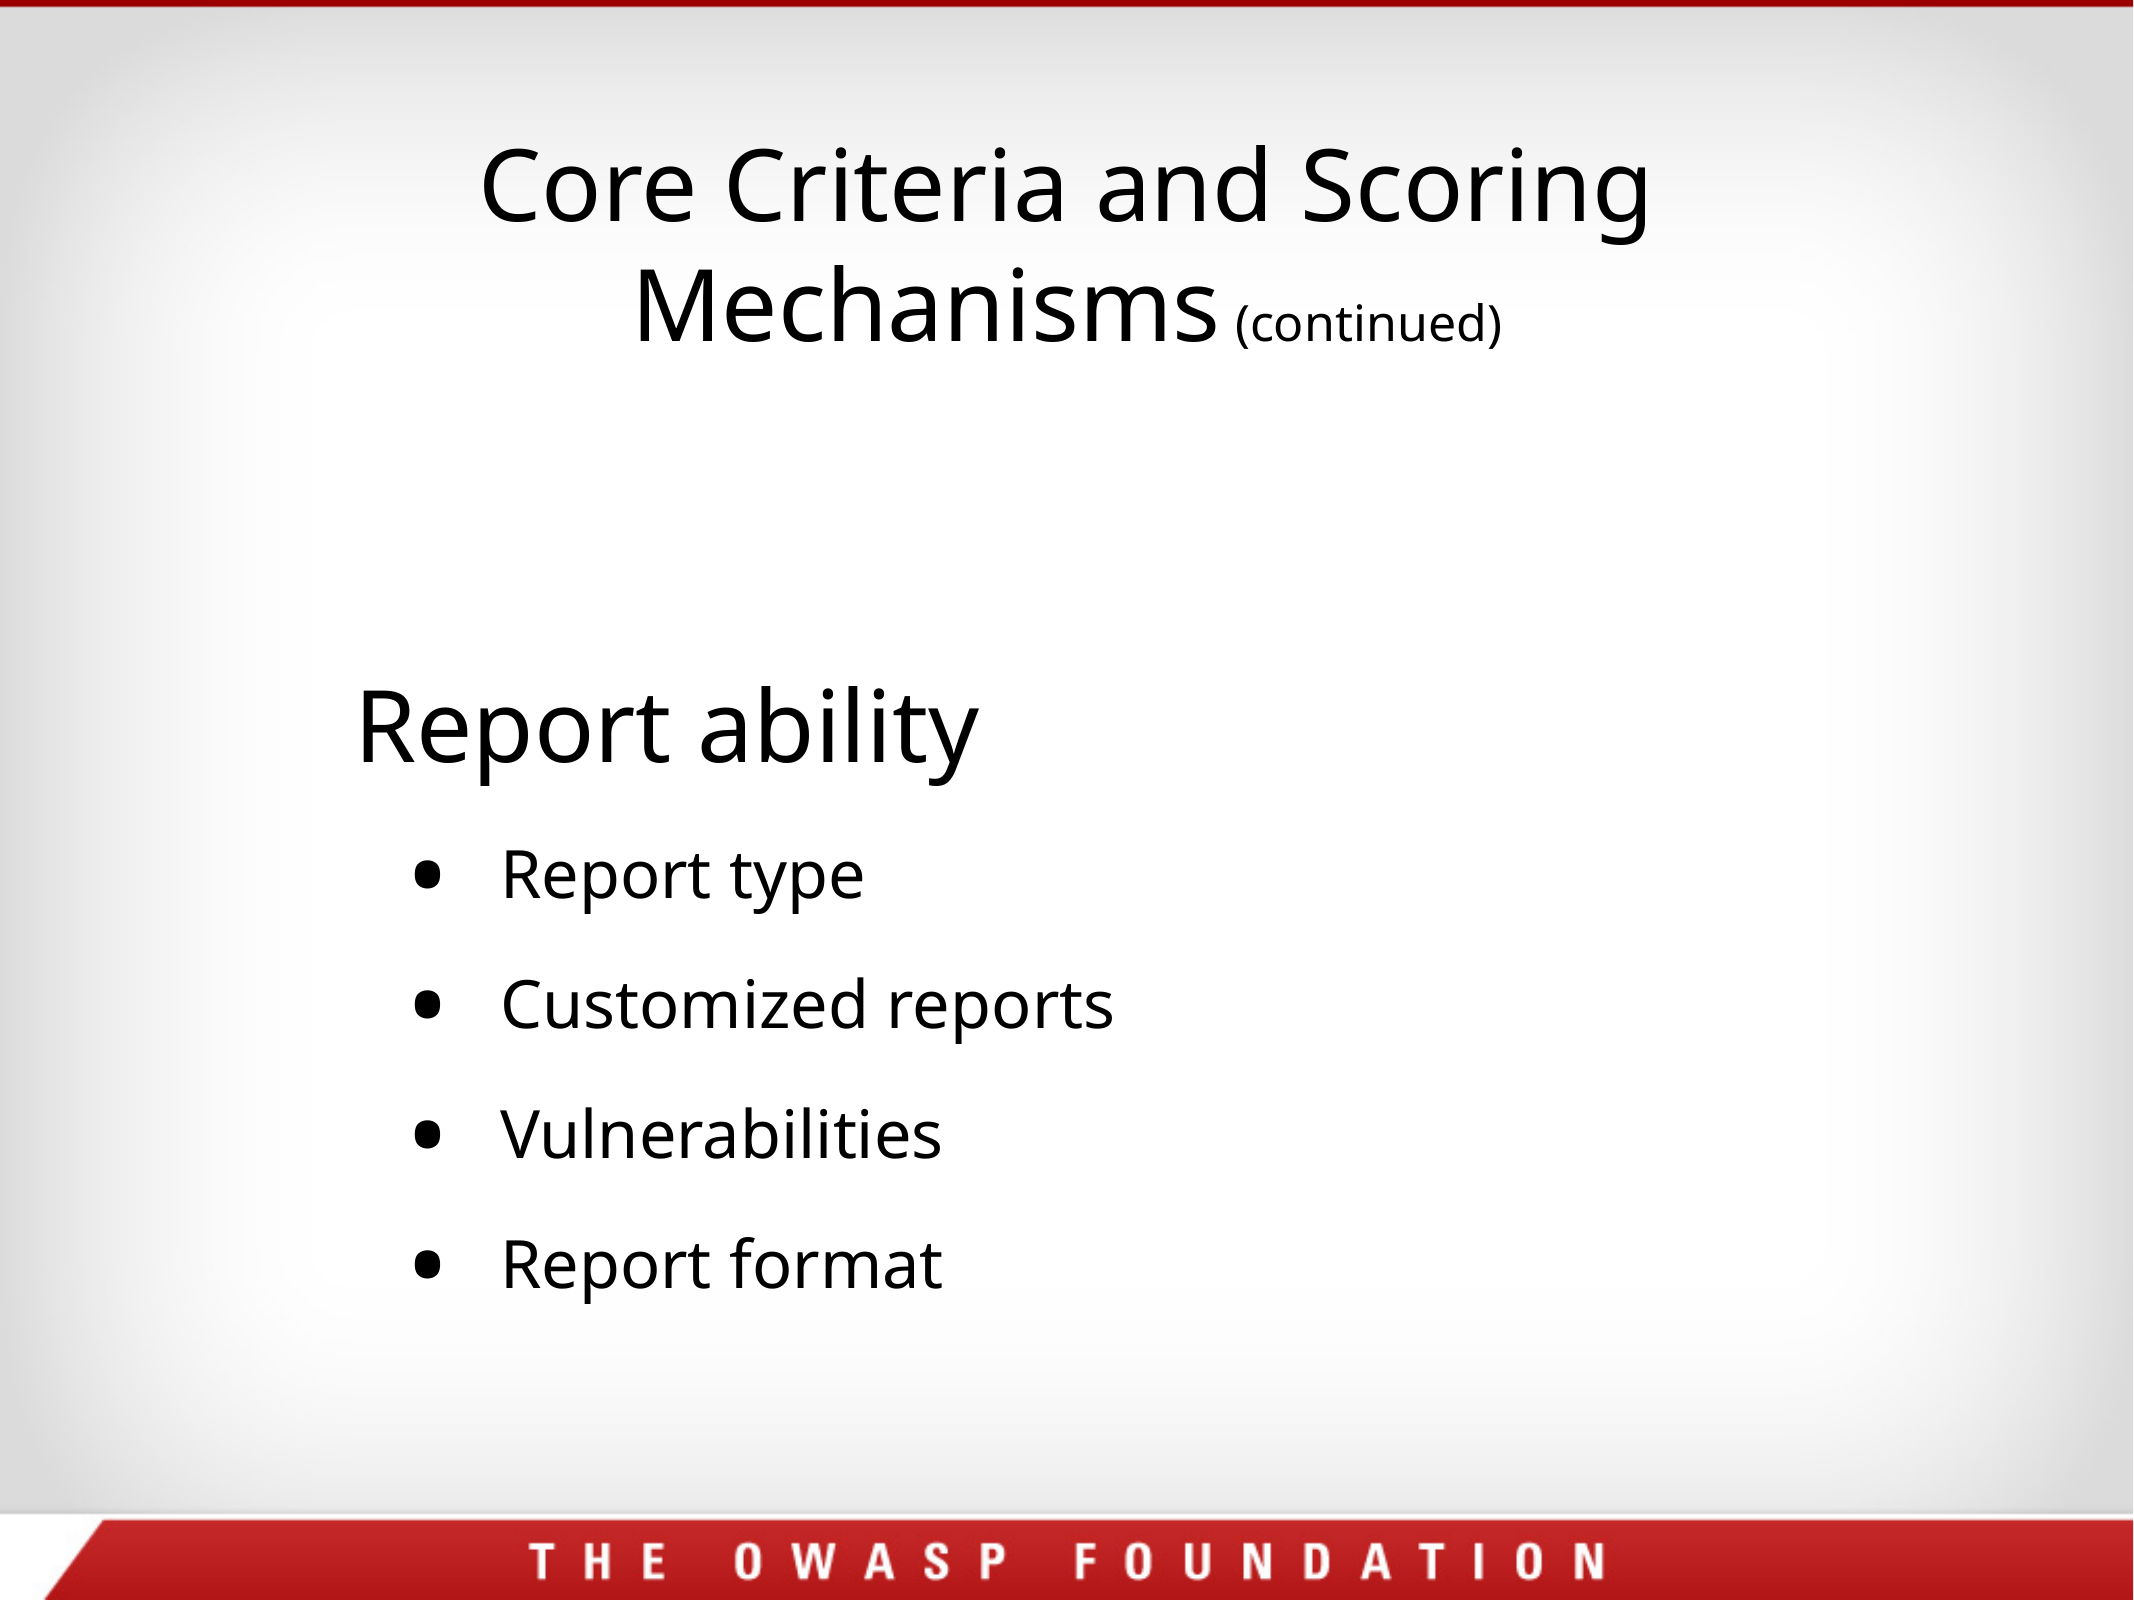

# Core Criteria and Scoring Mechanisms (continued)
Report ability
Report type
Customized reports
Vulnerabilities
Report format